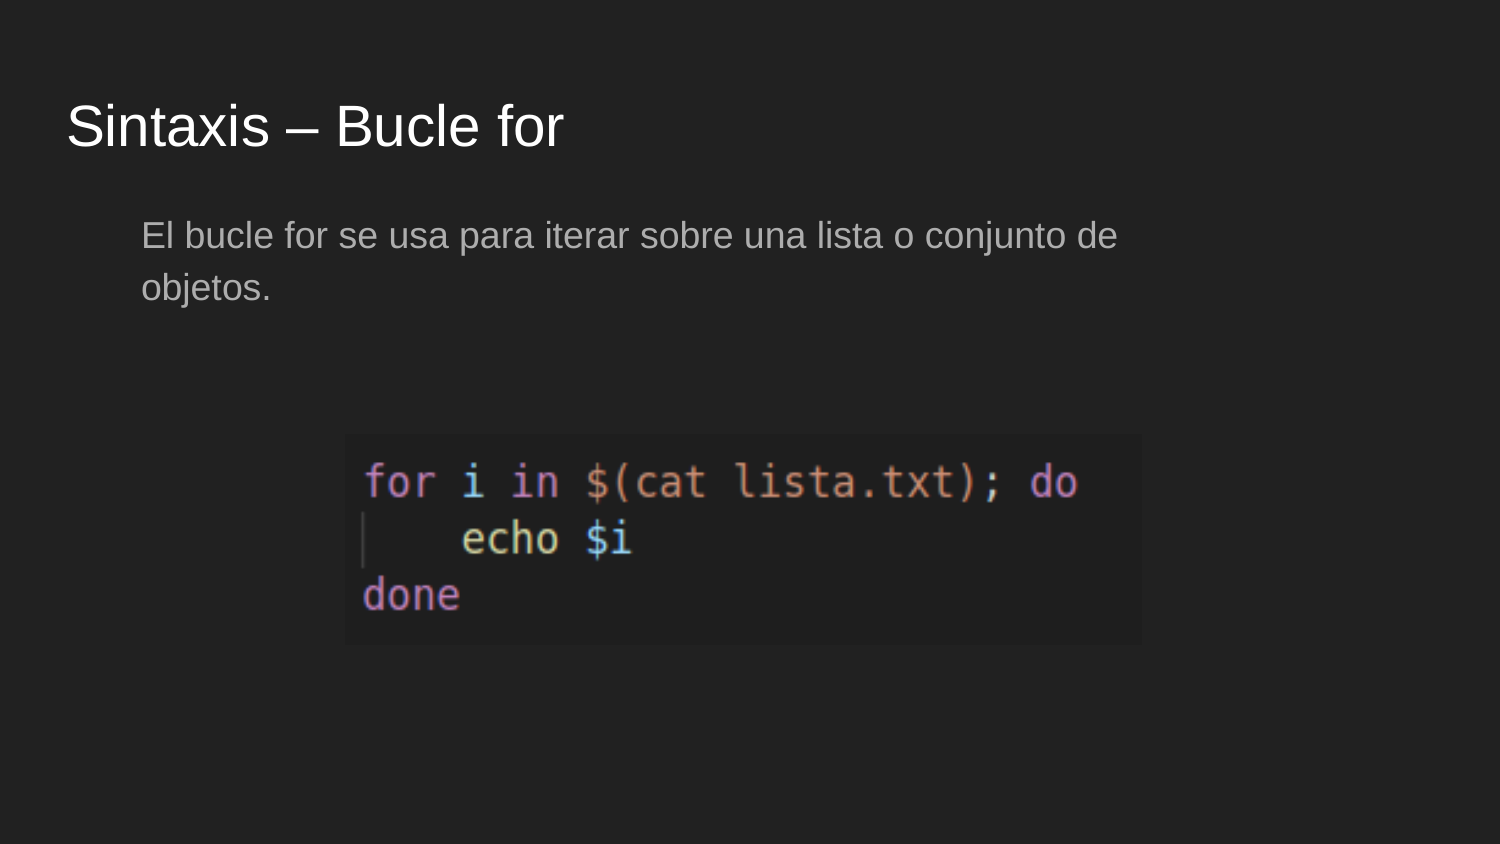

# Sintaxis – Bucle for
El bucle for se usa para iterar sobre una lista o conjunto de objetos.